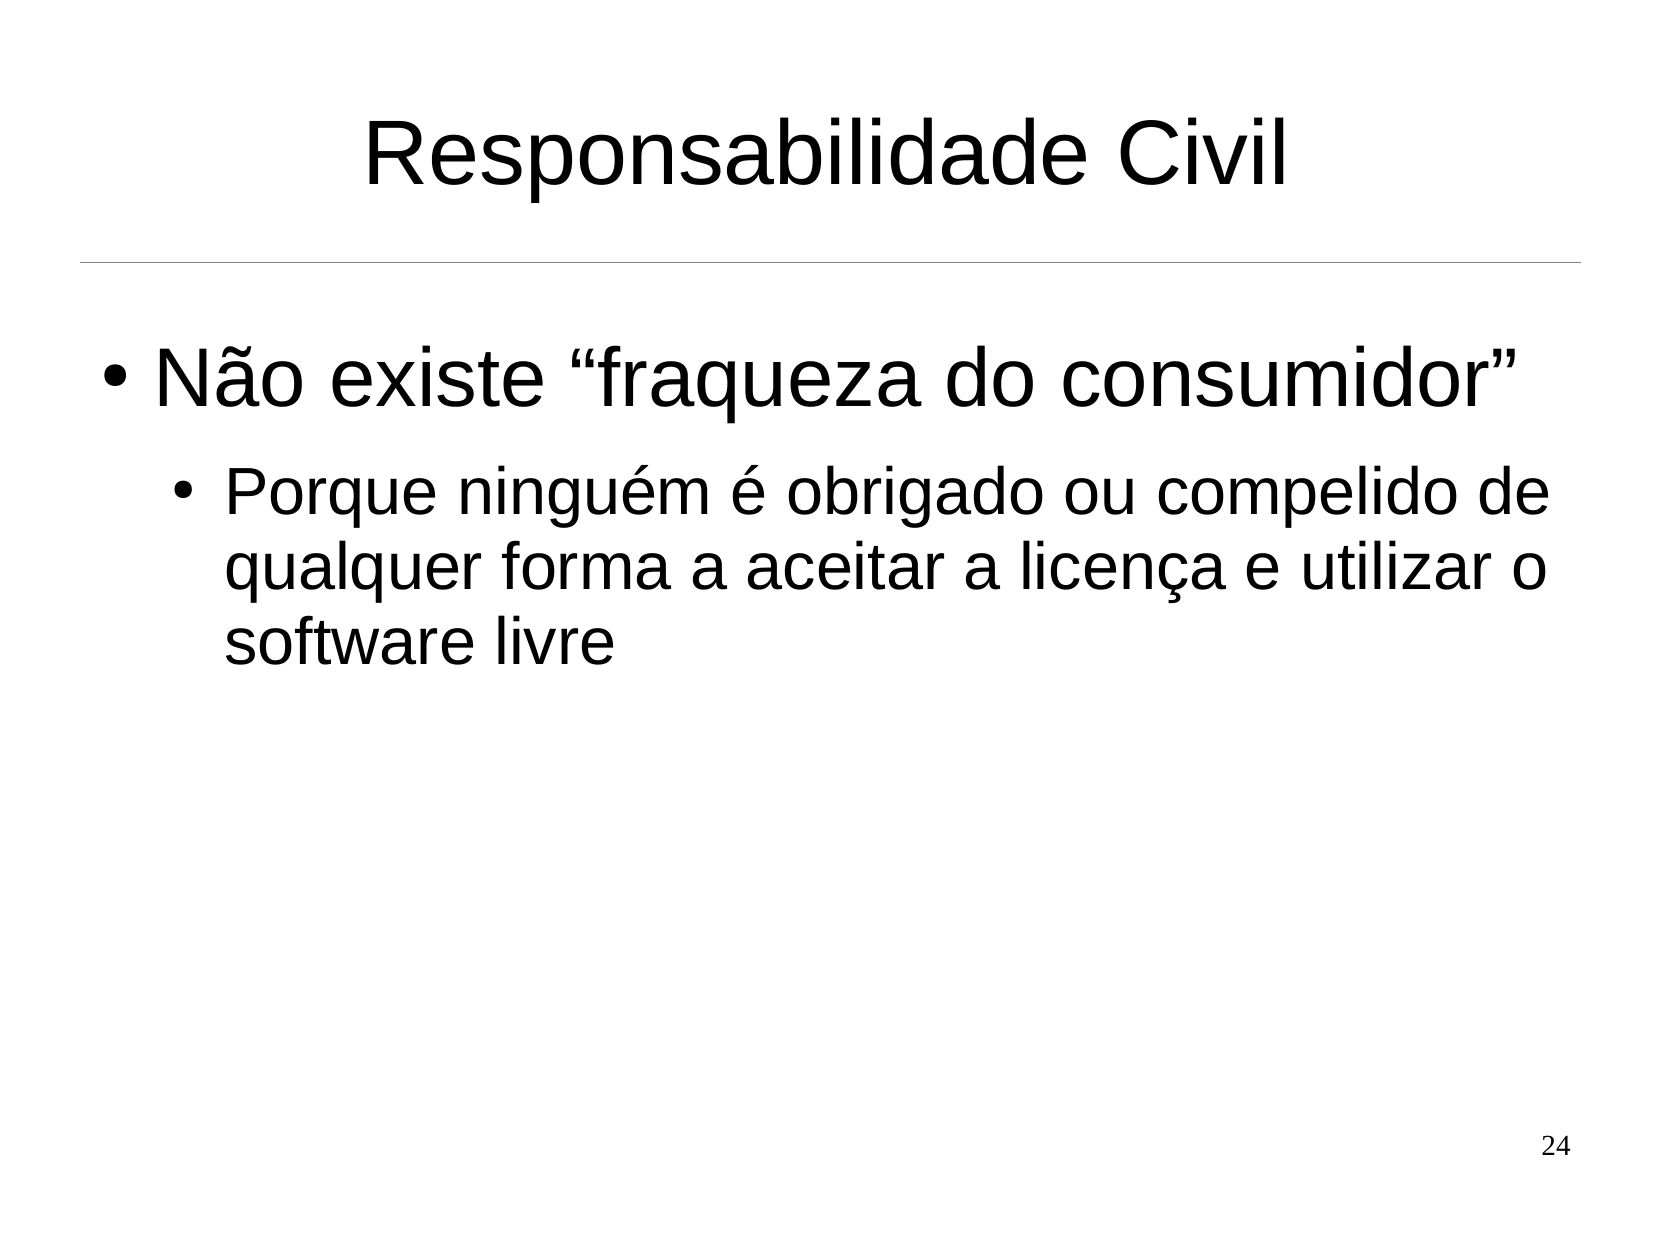

# Responsabilidade Civil
Não existe “fraqueza do consumidor”
Porque ninguém é obrigado ou compelido de qualquer forma a aceitar a licença e utilizar o software livre
24